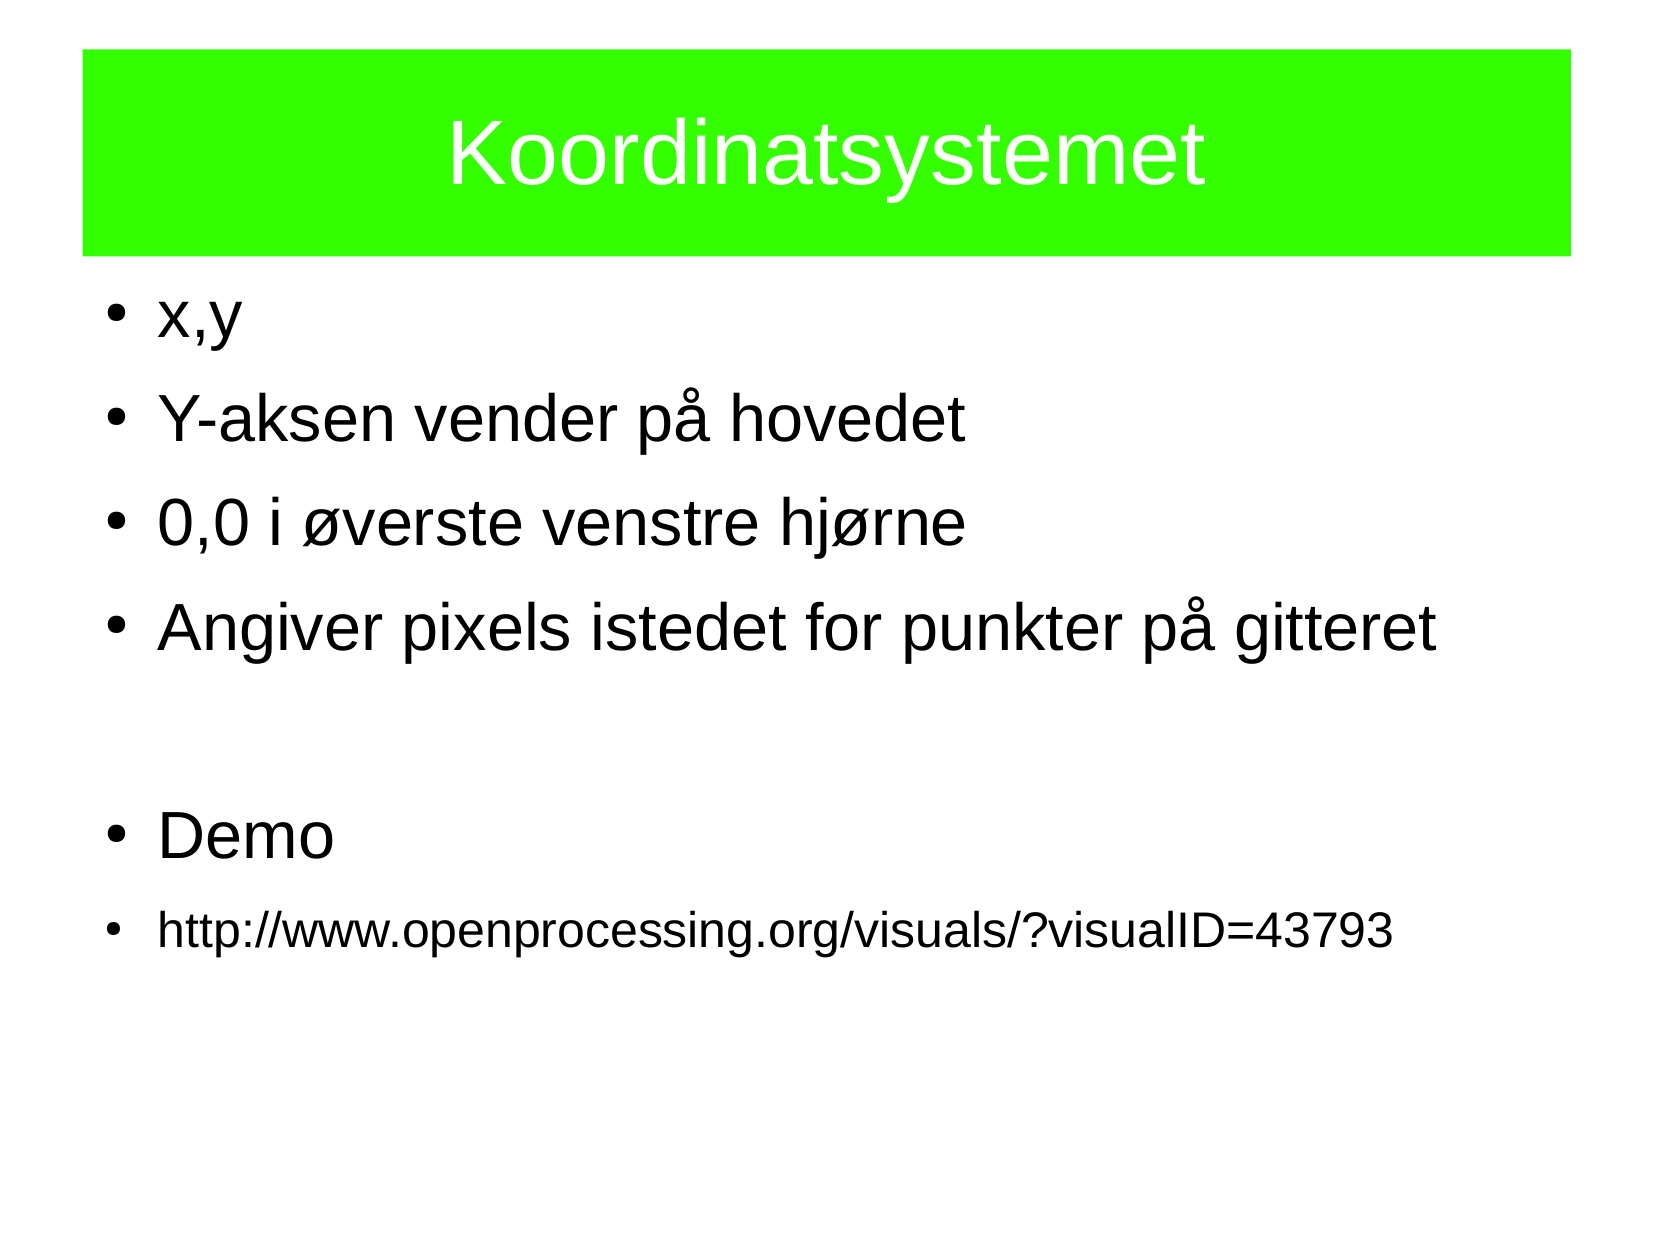

# Koordinatsystemet
x,y
Y-aksen vender på hovedet
0,0 i øverste venstre hjørne
Angiver pixels istedet for punkter på gitteret
Demo
http://www.openprocessing.org/visuals/?visualID=43793